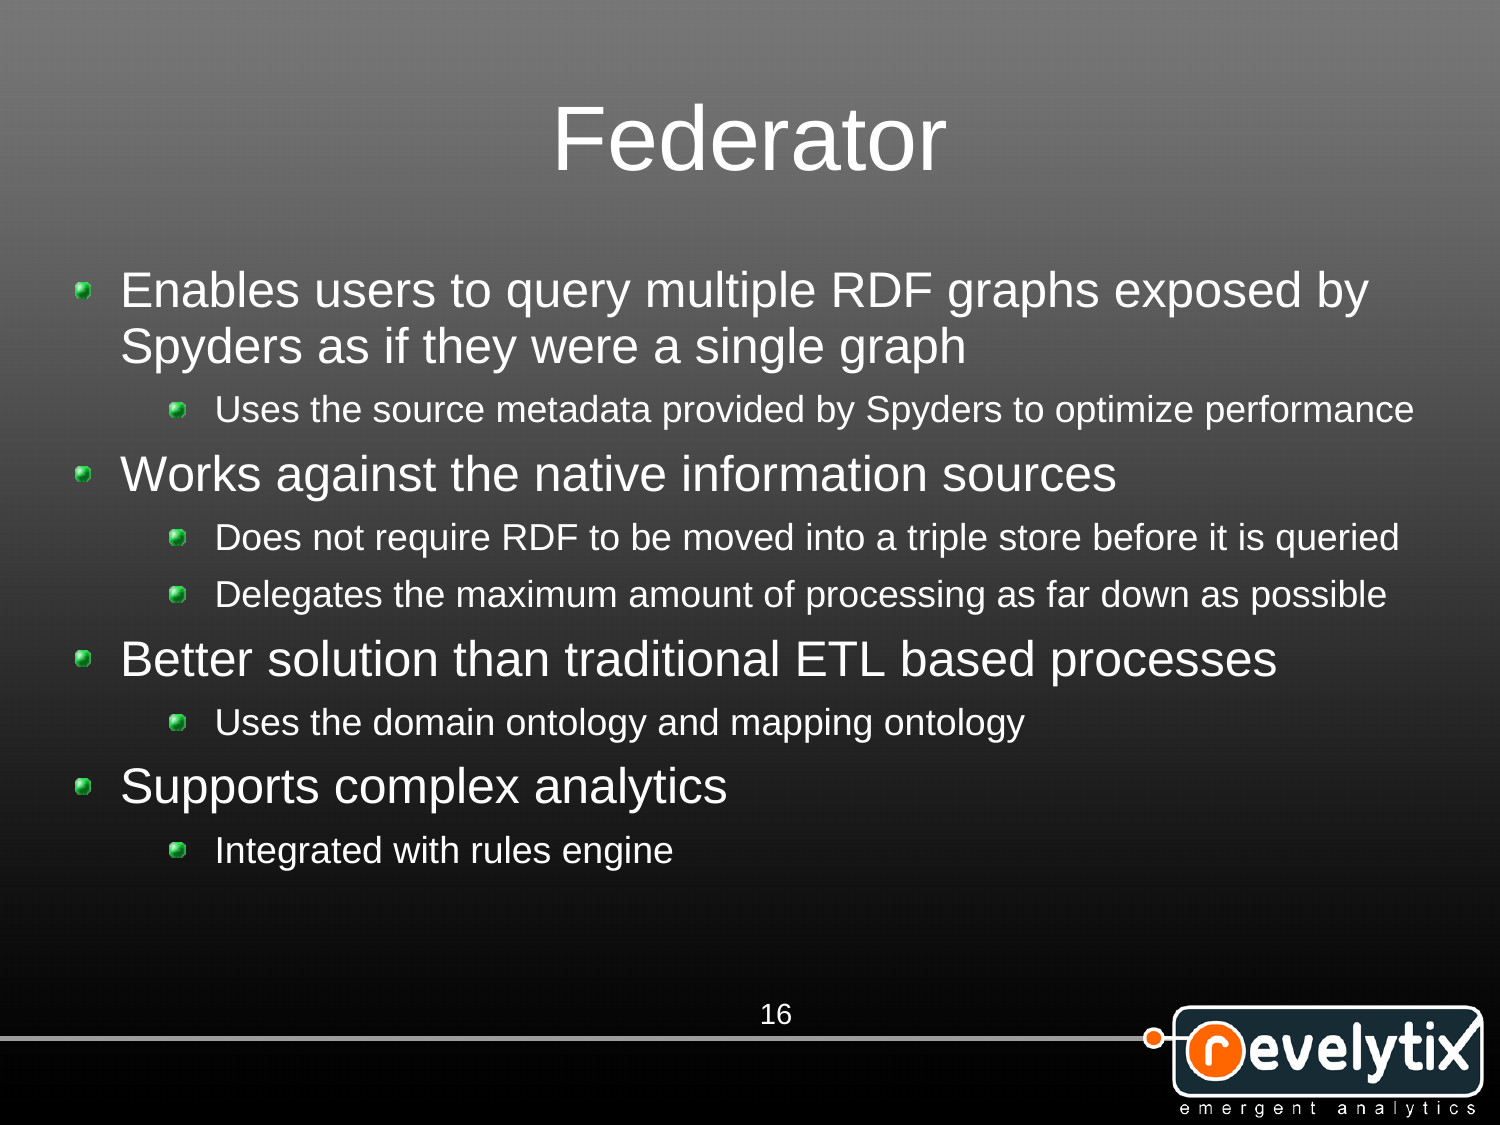

# Federator
Enables users to query multiple RDF graphs exposed by Spyders as if they were a single graph
Uses the source metadata provided by Spyders to optimize performance
Works against the native information sources
Does not require RDF to be moved into a triple store before it is queried
Delegates the maximum amount of processing as far down as possible
Better solution than traditional ETL based processes
Uses the domain ontology and mapping ontology
Supports complex analytics
Integrated with rules engine
16